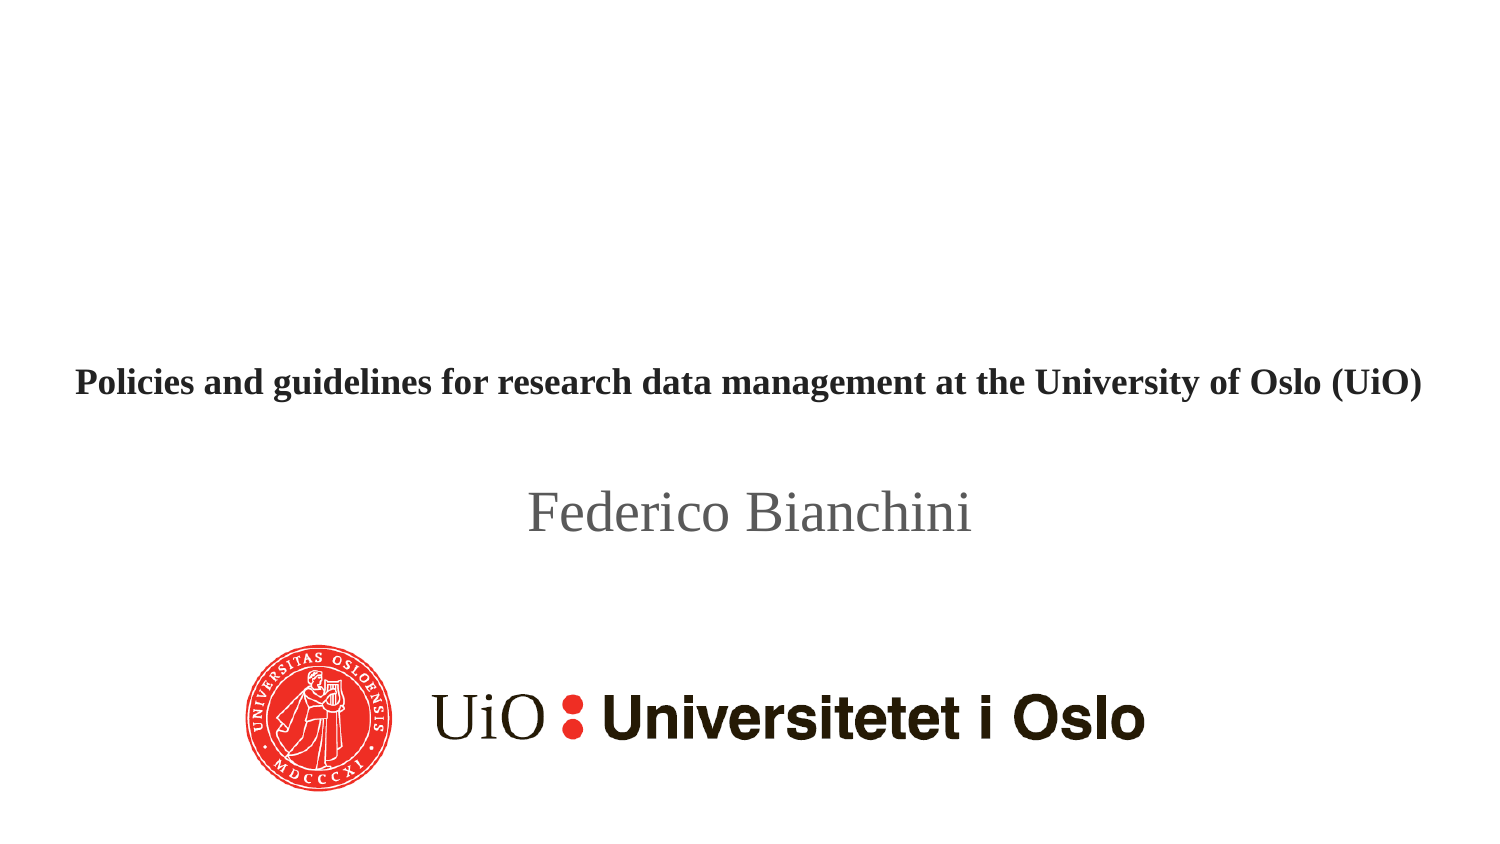

# Policies and guidelines for research data management at the University of Oslo (UiO)
Federico Bianchini